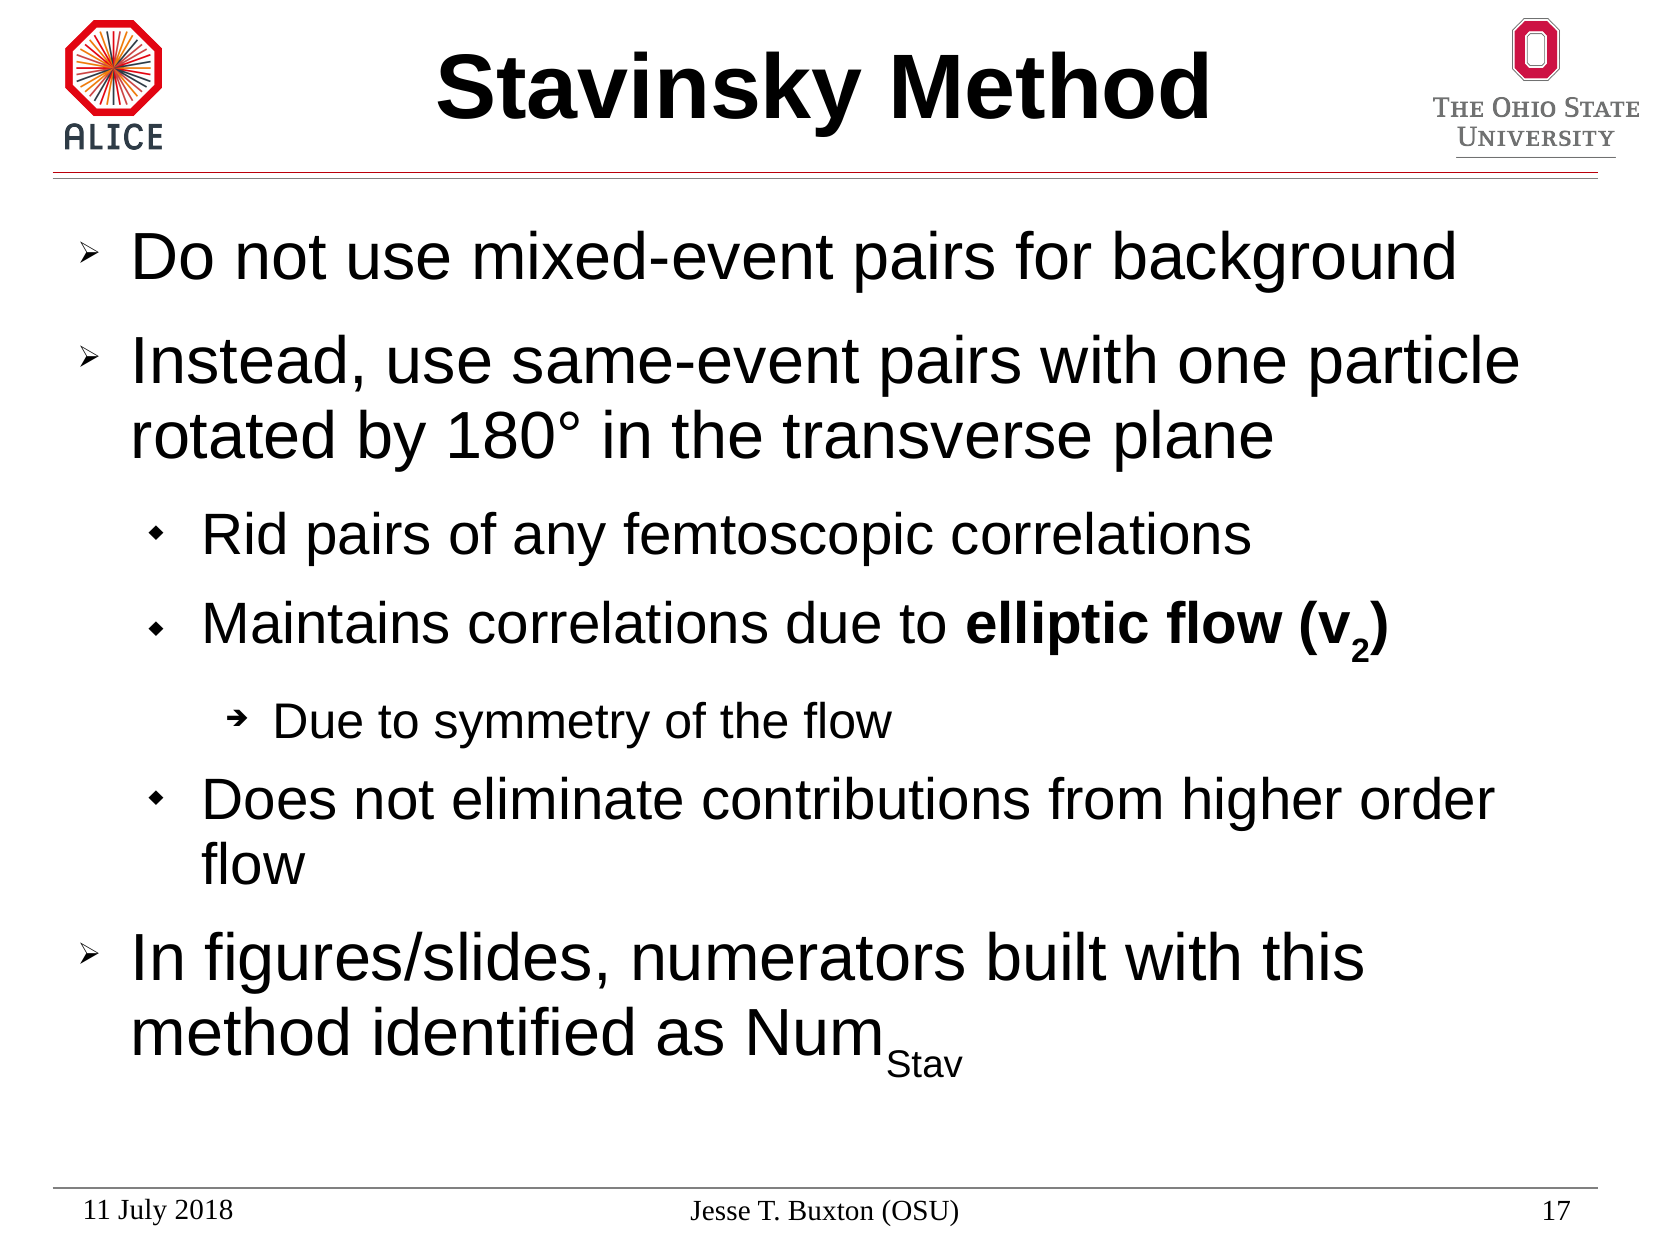

# Stavinsky Method
Do not use mixed-event pairs for background
Instead, use same-event pairs with one particle rotated by 180° in the transverse plane
Rid pairs of any femtoscopic correlations
Maintains correlations due to elliptic flow (v2)
Due to symmetry of the flow
Does not eliminate contributions from higher order flow
In figures/slides, numerators built with this method identified as NumStav
11 July 2018
Jesse T. Buxton (OSU)
17